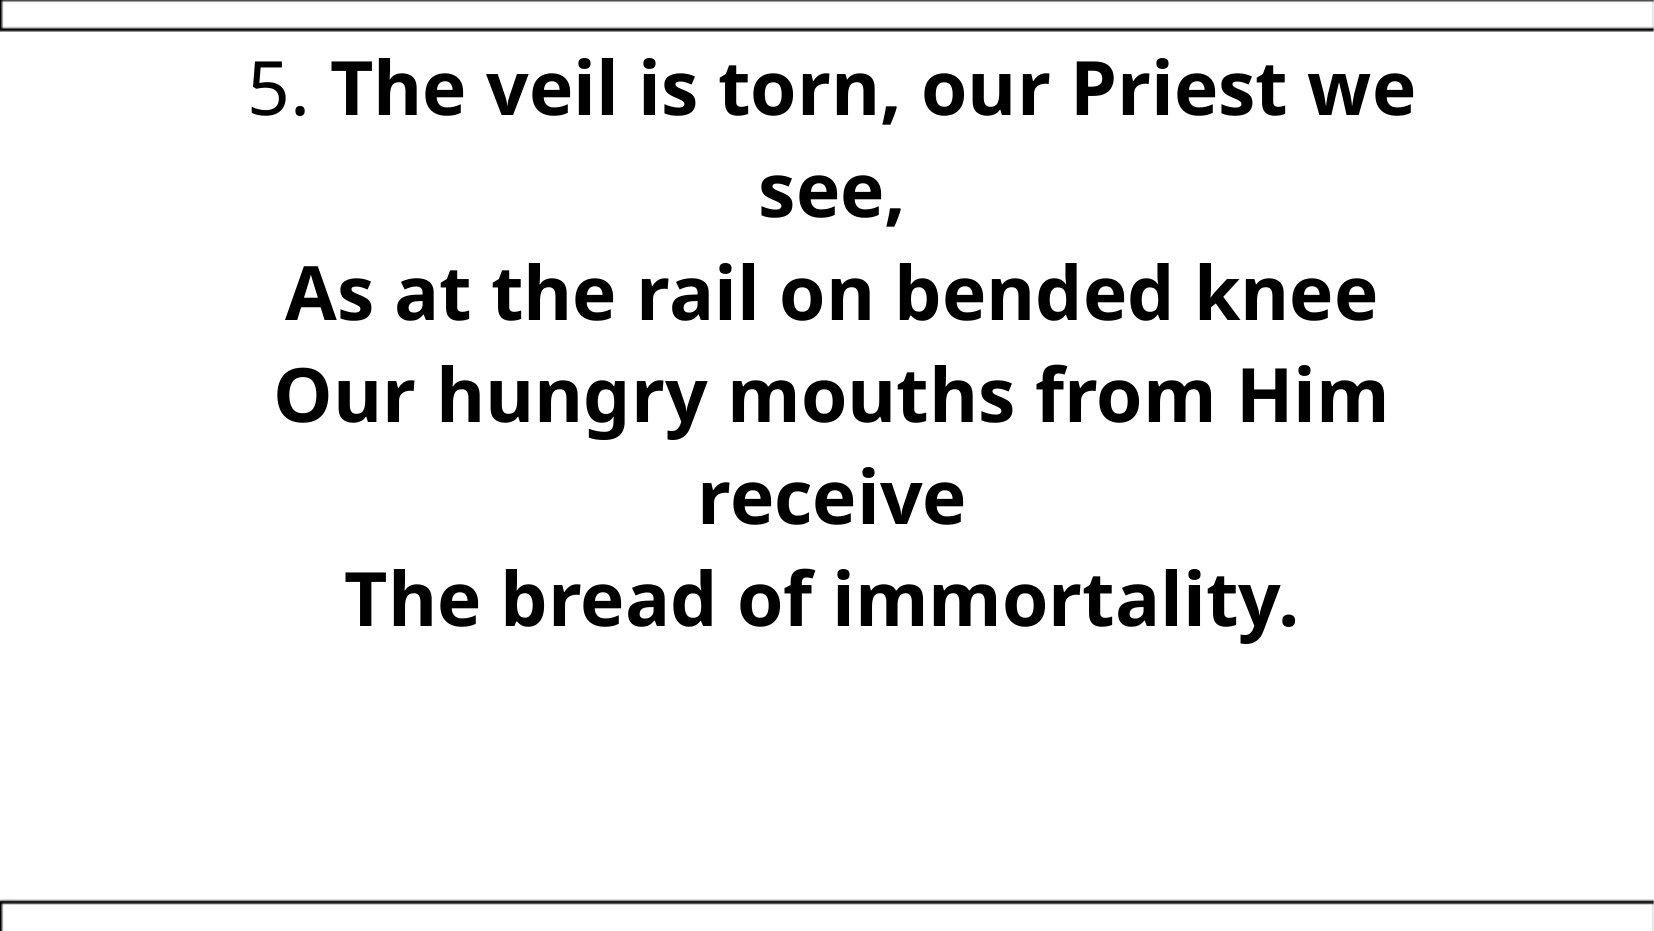

5. The veil is torn, our Priest we see,
As at the rail on bended knee
Our hungry mouths from Him receive
The bread of immortality.